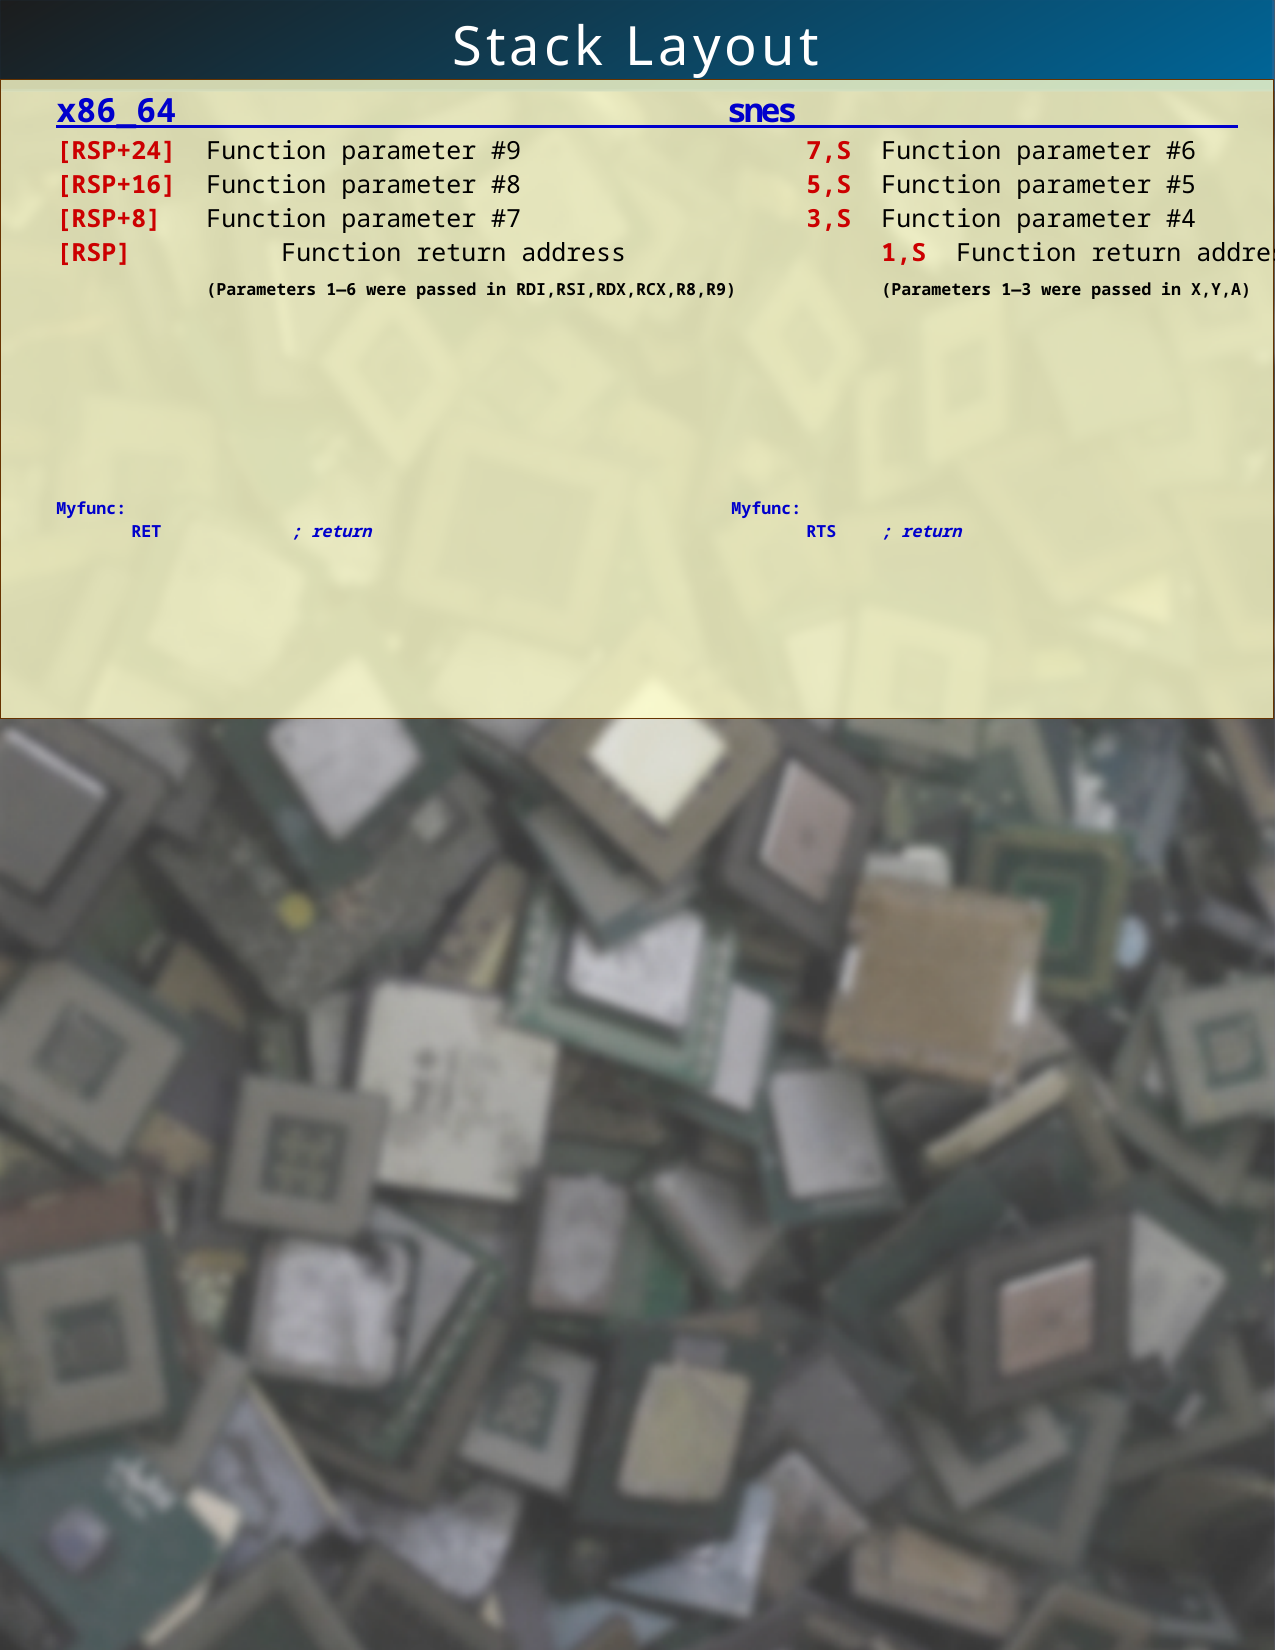

Stack Layout
x86_64 snes
[RSP+24]	Function parameter #9				7,S	Function parameter #6
[RSP+16]	Function parameter #8				5,S	Function parameter #5
[RSP+8]	Function parameter #7				3,S	Function parameter #4
[RSP]		Function return address				1,S	Function return address
 		(Parameters 1—6 were passed in RDI,RSI,RDX,RCX,R8,R9)		(Parameters 1—3 were passed in X,Y,A)
Myfunc:									Myfunc:
	RET		 ; return						RTS	; return